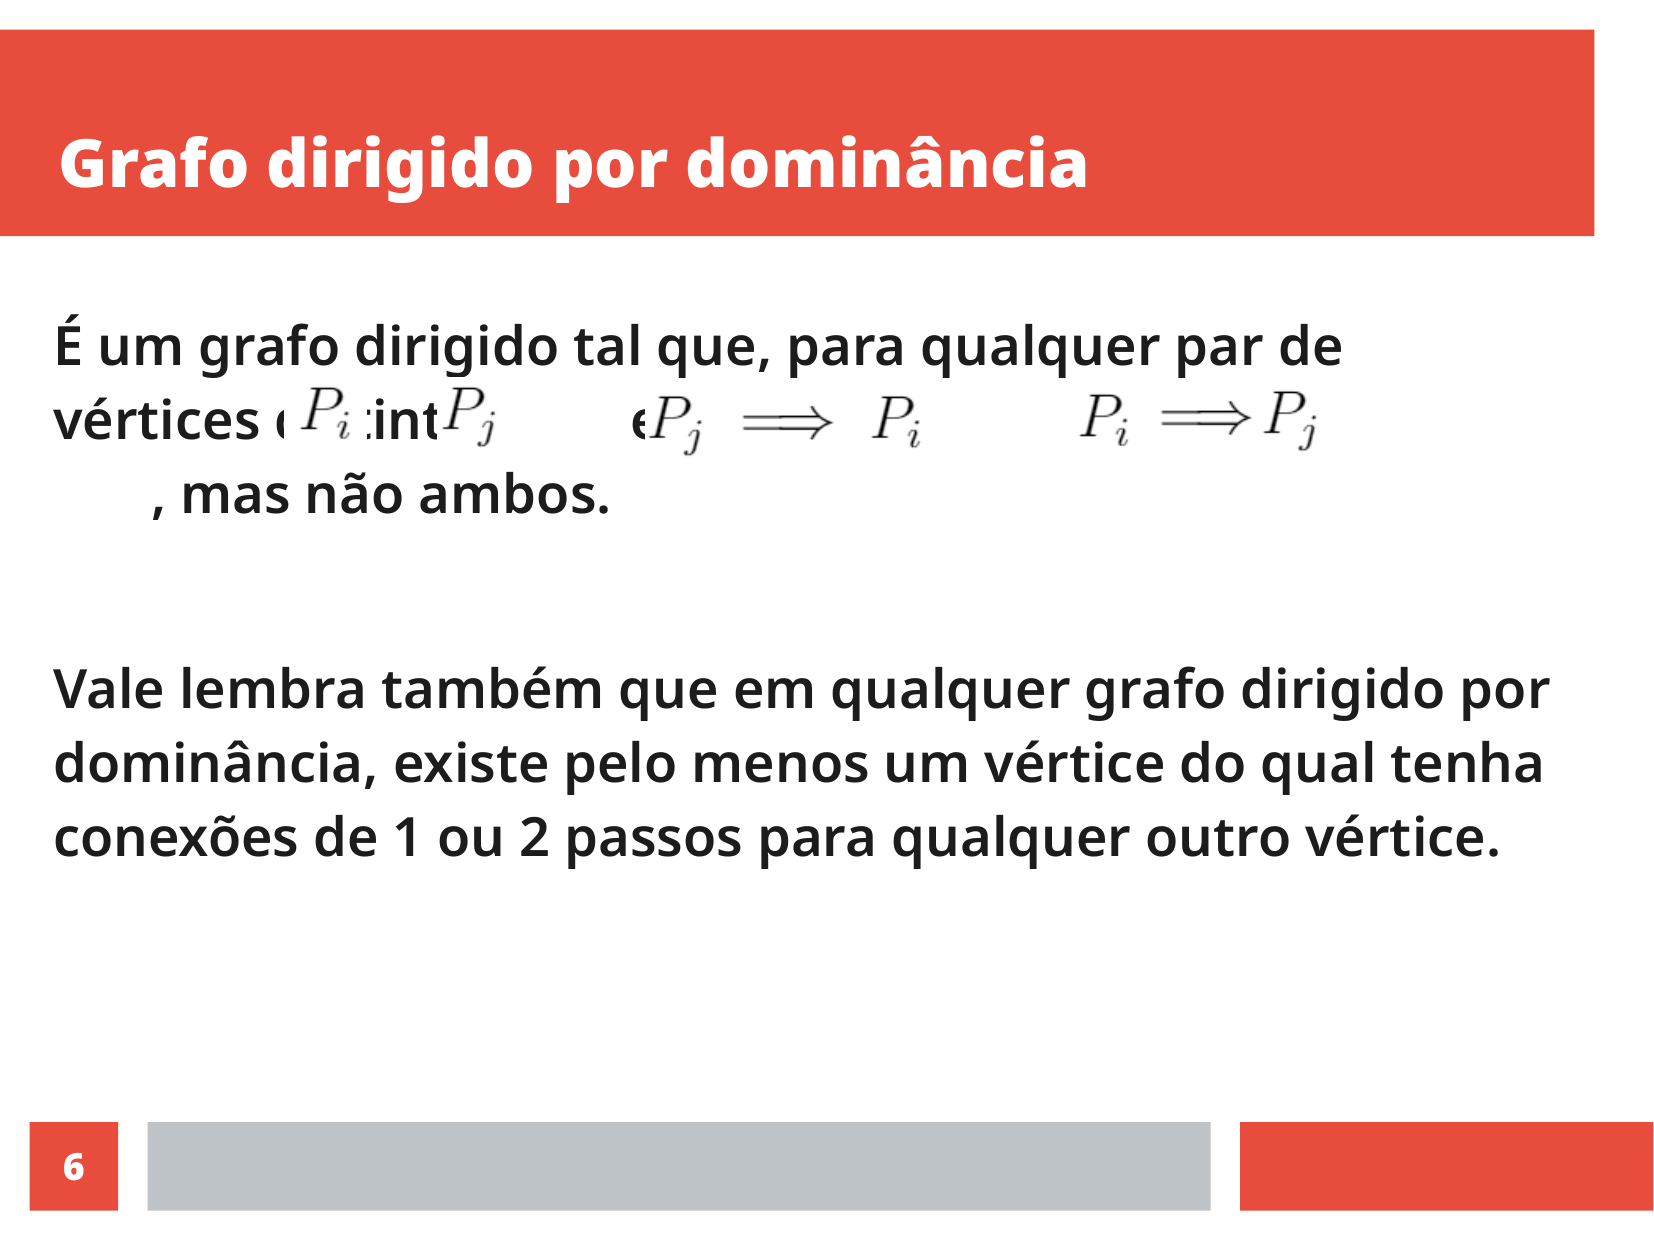

# Grafo dirigido por dominância
É um grafo dirigido tal que, para qualquer par de vértices distintos e , ou ou , mas não ambos.
Vale lembra também que em qualquer grafo dirigido por dominância, existe pelo menos um vértice do qual tenha conexões de 1 ou 2 passos para qualquer outro vértice.
6